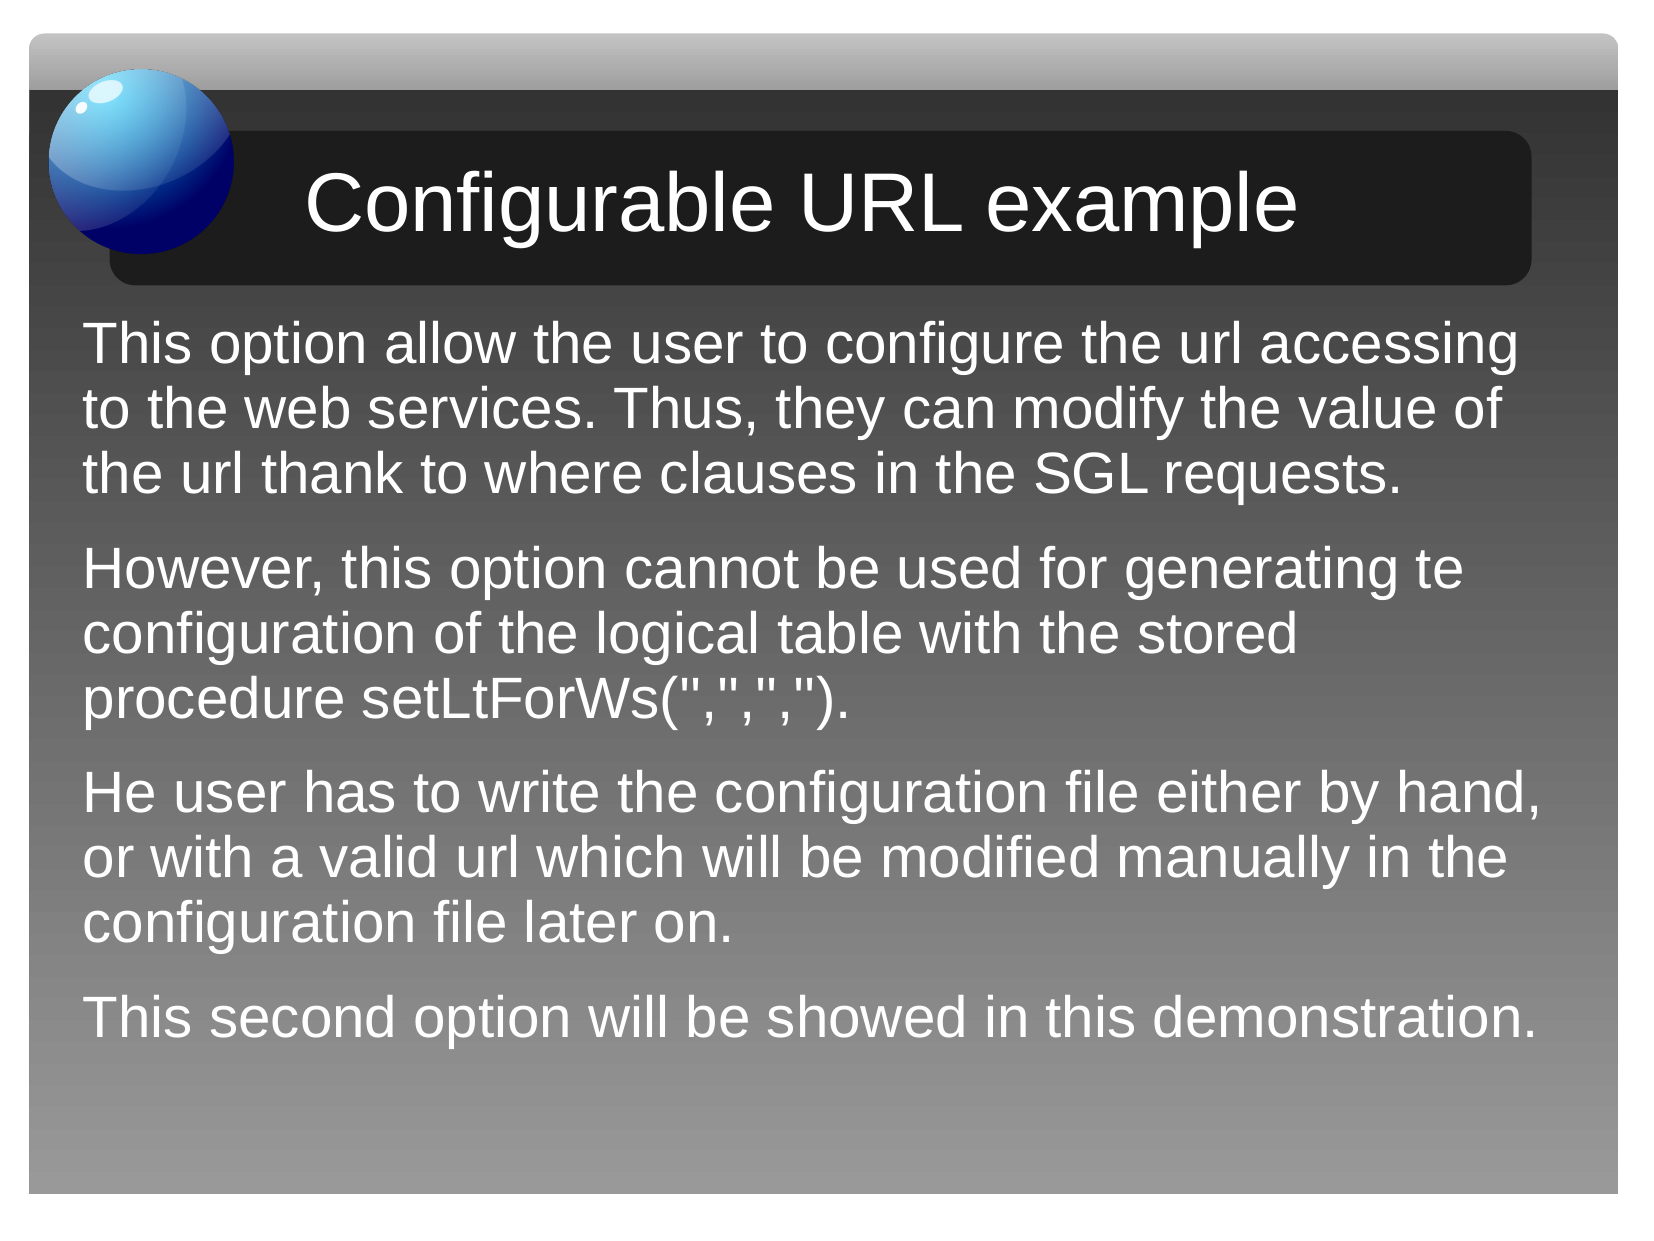

# Configurable URL example
This option allow the user to configure the url accessing to the web services. Thus, they can modify the value of the url thank to where clauses in the SGL requests.
However, this option cannot be used for generating te configuration of the logical table with the stored procedure setLtForWs('','','','').
He user has to write the configuration file either by hand, or with a valid url which will be modified manually in the configuration file later on.
This second option will be showed in this demonstration.